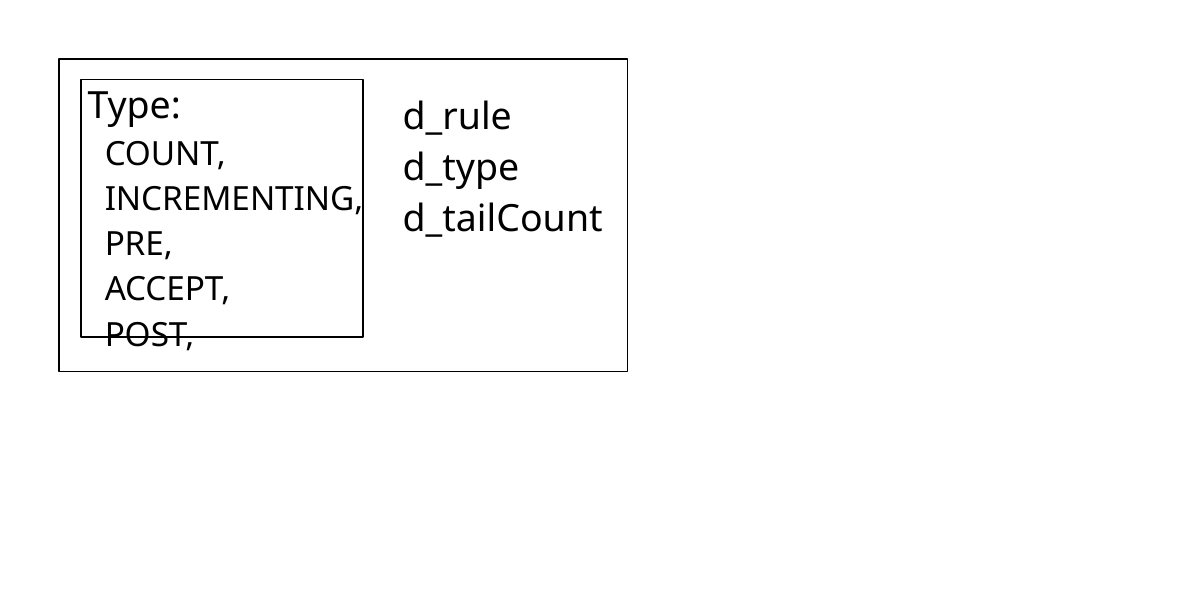

Type:
 COUNT,
 INCREMENTING,
 PRE,
 ACCEPT,
 POST,
d_rule
d_type
d_tailCount